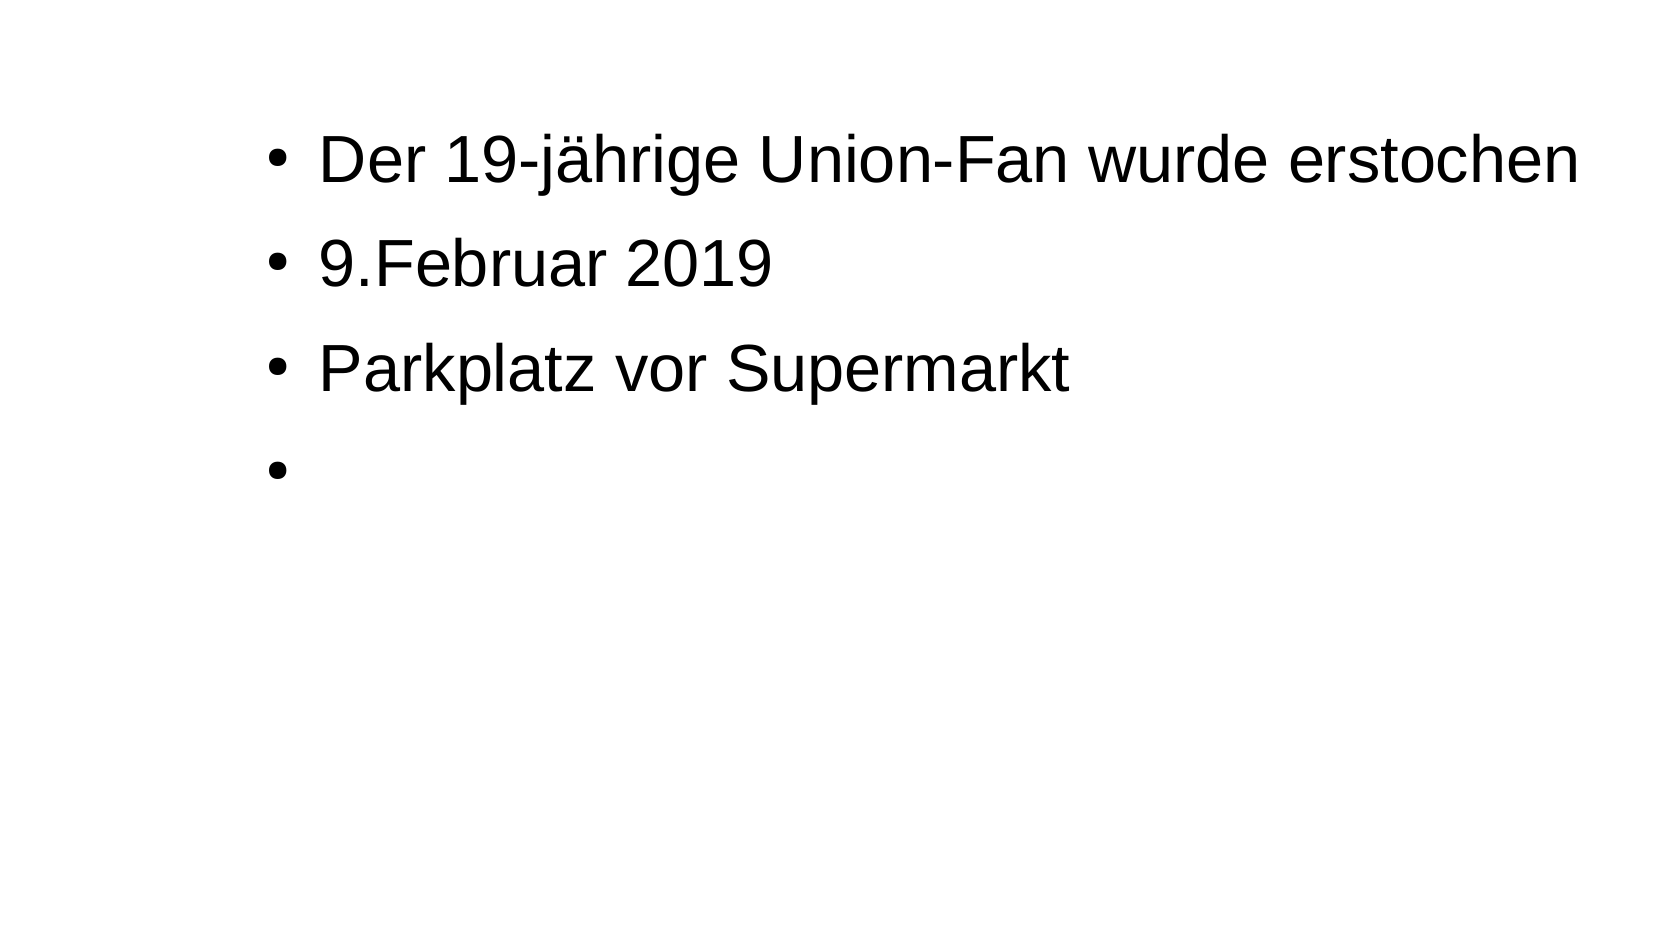

# Der 19-jährige Union-Fan wurde erstochen
9.Februar 2019
Parkplatz vor Supermarkt